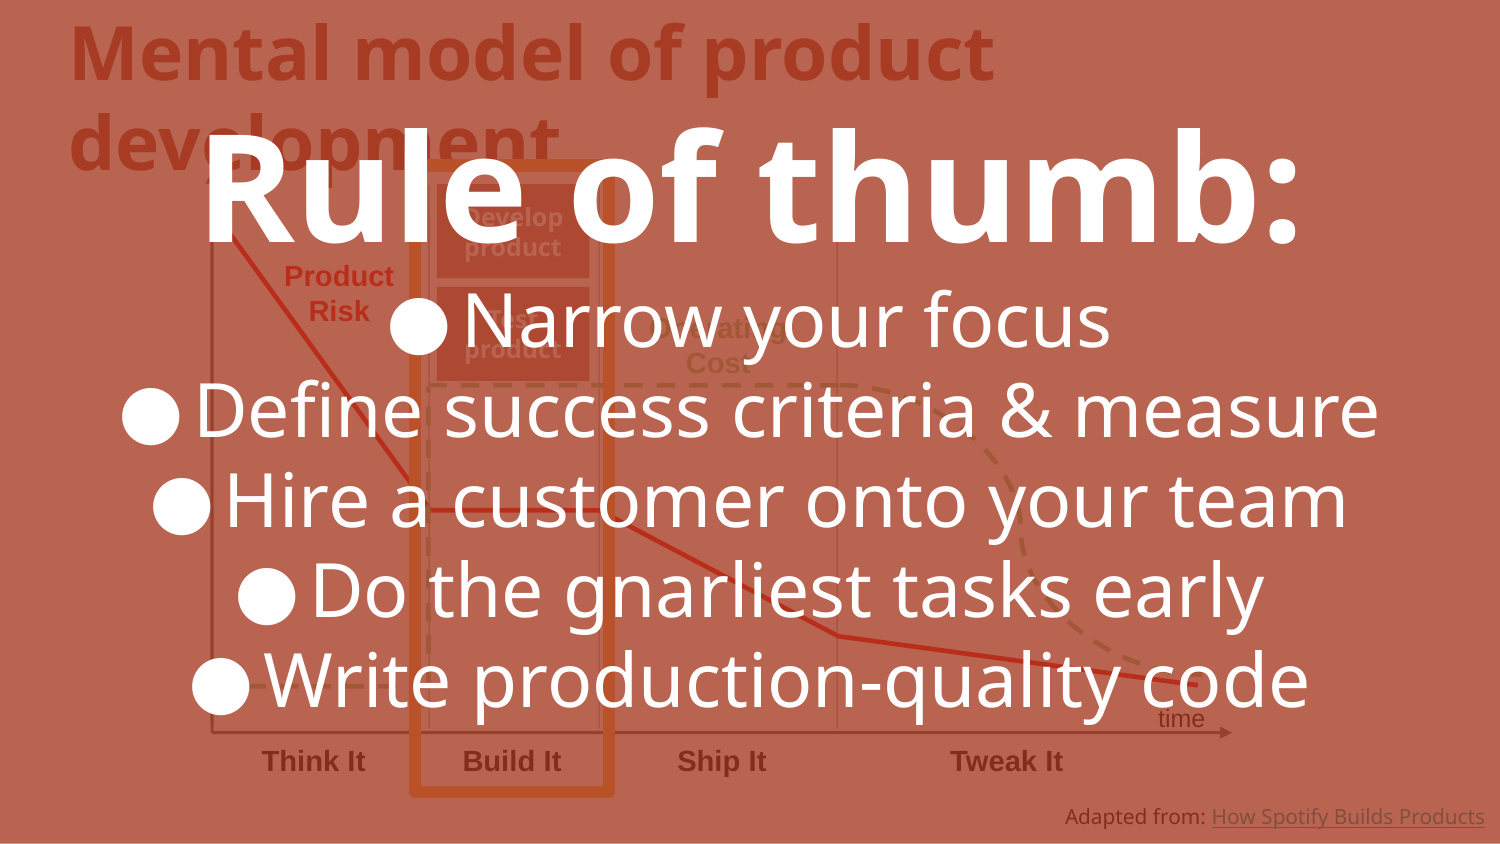

Mental model of product development
Rule of thumb:
Narrow your focus
Define success criteria & measure
Hire a customer onto your team
Do the gnarliest tasks early
Write production-quality code
Product
Risk
Operating Cost
time
Think It
Build It
Ship It
Tweak It
Develop product
Test product
Adapted from: How Spotify Builds Products